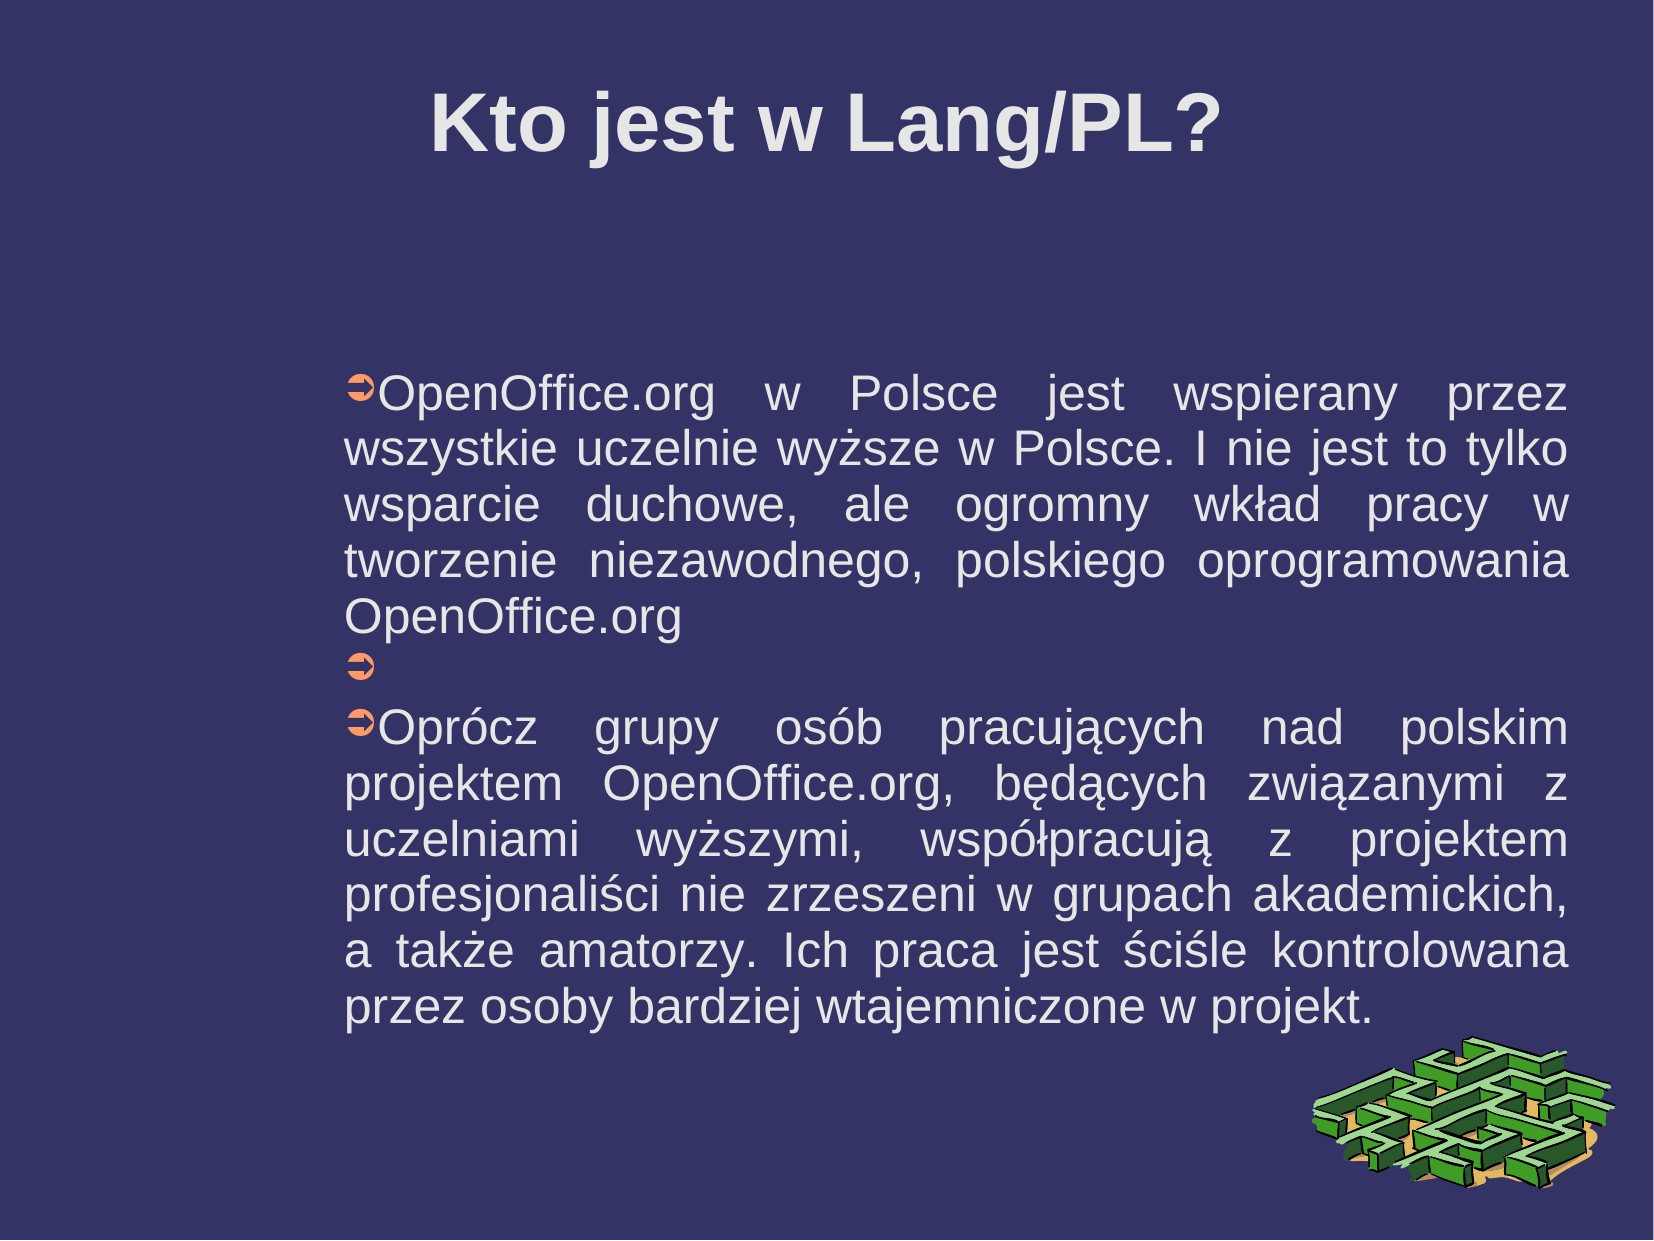

# Kto jest w Lang/PL?
OpenOffice.org w Polsce jest wspierany przez wszystkie uczelnie wyższe w Polsce. I nie jest to tylko wsparcie duchowe, ale ogromny wkład pracy w tworzenie niezawodnego, polskiego oprogramowania OpenOffice.org
Oprócz grupy osób pracujących nad polskim projektem OpenOffice.org, będących związanymi z uczelniami wyższymi, współpracują z projektem profesjonaliści nie zrzeszeni w grupach akademickich, a także amatorzy. Ich praca jest ściśle kontrolowana przez osoby bardziej wtajemniczone w projekt.